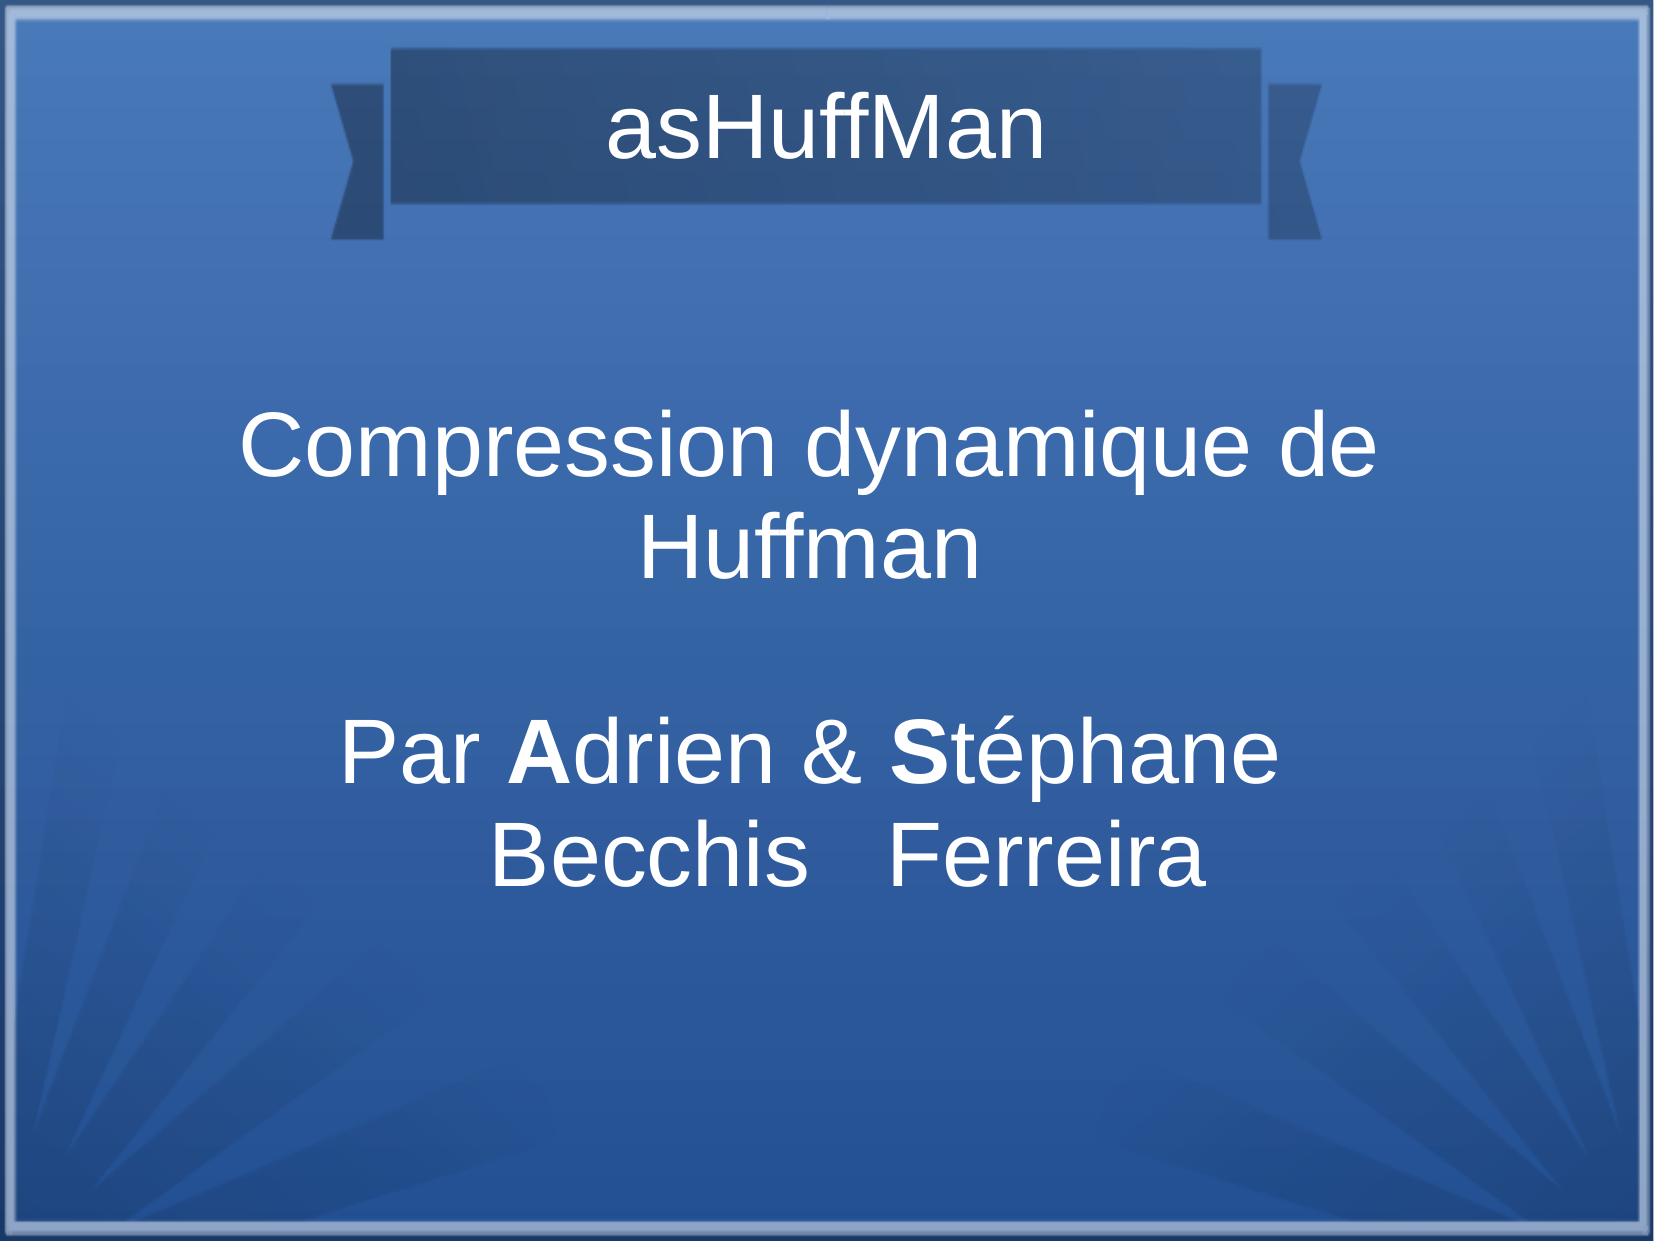

# asHuffMan
Compression dynamique de Huffman
Par Adrien & Stéphane
 Becchis Ferreira